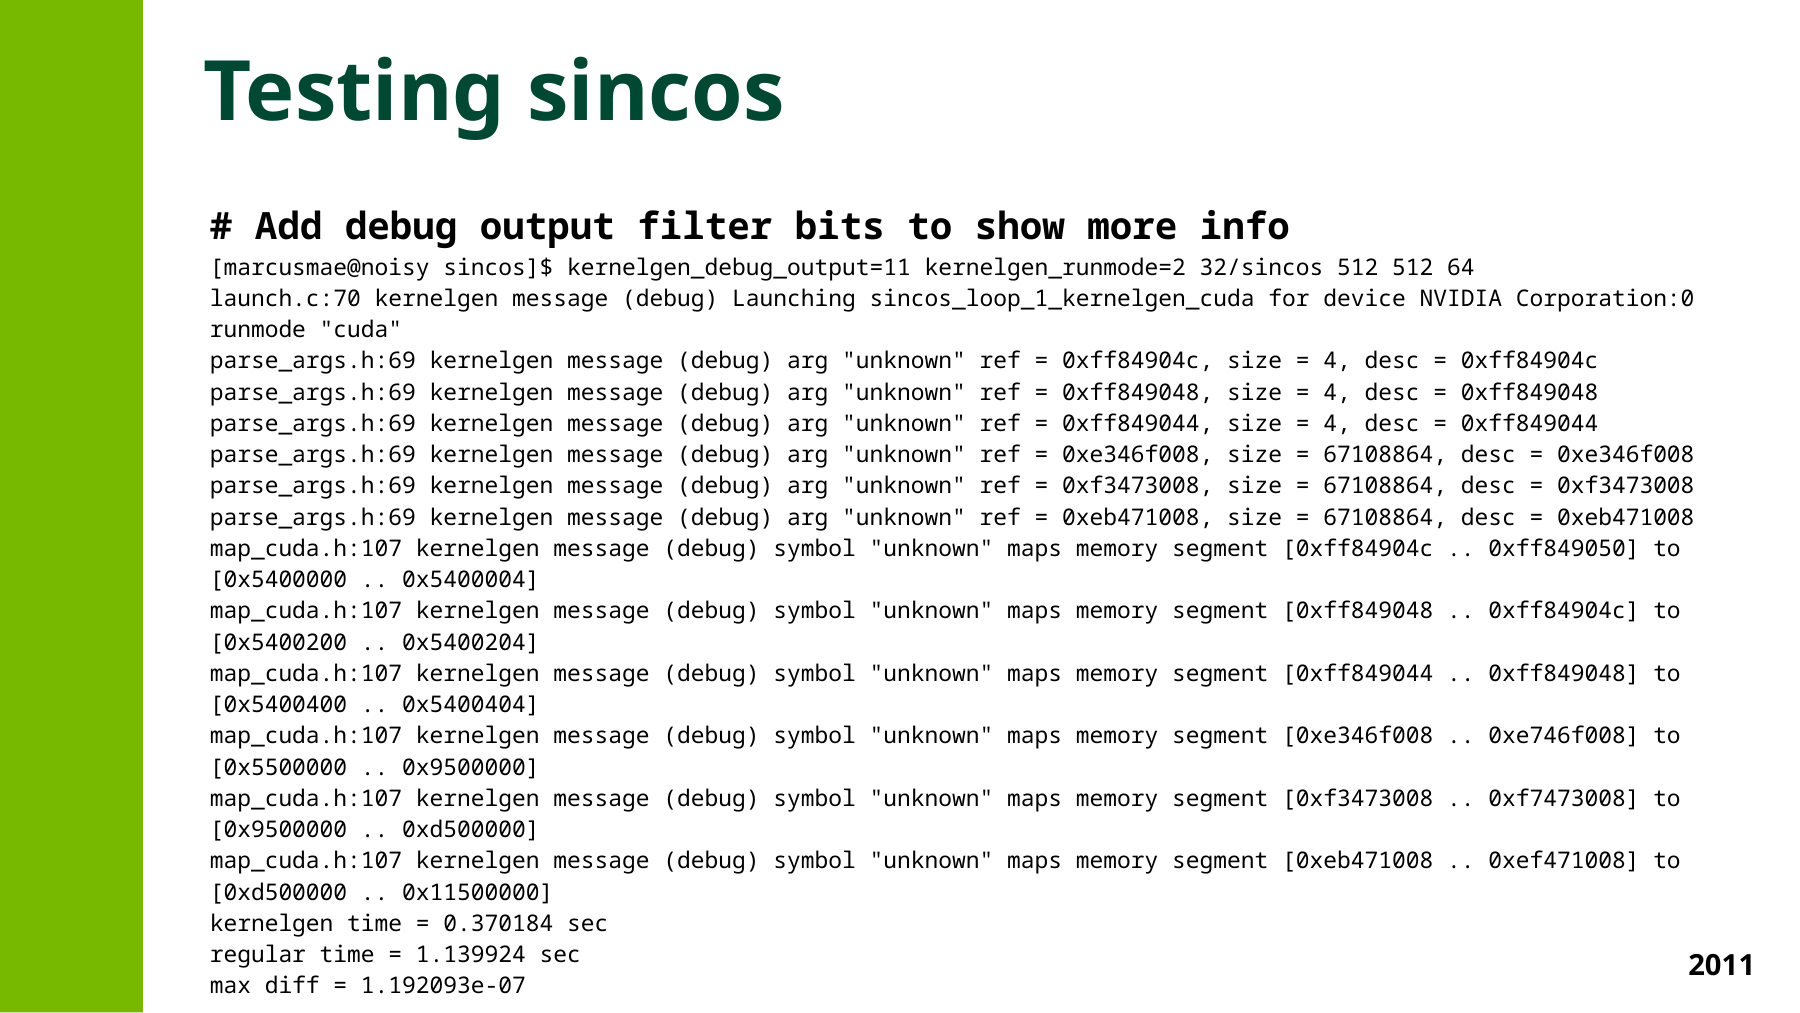

# Testing sincos
# Add debug output filter bits to show more info
[marcusmae@noisy sincos]$ kernelgen_debug_output=11 kernelgen_runmode=2 32/sincos 512 512 64
launch.c:70 kernelgen message (debug) Launching sincos_loop_1_kernelgen_cuda for device NVIDIA Corporation:0 runmode "cuda"
parse_args.h:69 kernelgen message (debug) arg "unknown" ref = 0xff84904c, size = 4, desc = 0xff84904c
parse_args.h:69 kernelgen message (debug) arg "unknown" ref = 0xff849048, size = 4, desc = 0xff849048
parse_args.h:69 kernelgen message (debug) arg "unknown" ref = 0xff849044, size = 4, desc = 0xff849044
parse_args.h:69 kernelgen message (debug) arg "unknown" ref = 0xe346f008, size = 67108864, desc = 0xe346f008
parse_args.h:69 kernelgen message (debug) arg "unknown" ref = 0xf3473008, size = 67108864, desc = 0xf3473008
parse_args.h:69 kernelgen message (debug) arg "unknown" ref = 0xeb471008, size = 67108864, desc = 0xeb471008
map_cuda.h:107 kernelgen message (debug) symbol "unknown" maps memory segment [0xff84904c .. 0xff849050] to [0x5400000 .. 0x5400004]
map_cuda.h:107 kernelgen message (debug) symbol "unknown" maps memory segment [0xff849048 .. 0xff84904c] to [0x5400200 .. 0x5400204]
map_cuda.h:107 kernelgen message (debug) symbol "unknown" maps memory segment [0xff849044 .. 0xff849048] to [0x5400400 .. 0x5400404]
map_cuda.h:107 kernelgen message (debug) symbol "unknown" maps memory segment [0xe346f008 .. 0xe746f008] to [0x5500000 .. 0x9500000]
map_cuda.h:107 kernelgen message (debug) symbol "unknown" maps memory segment [0xf3473008 .. 0xf7473008] to [0x9500000 .. 0xd500000]
map_cuda.h:107 kernelgen message (debug) symbol "unknown" maps memory segment [0xeb471008 .. 0xef471008] to [0xd500000 .. 0x11500000]
kernelgen time = 0.370184 sec
regular time = 1.139924 sec
max diff = 1.192093e-07